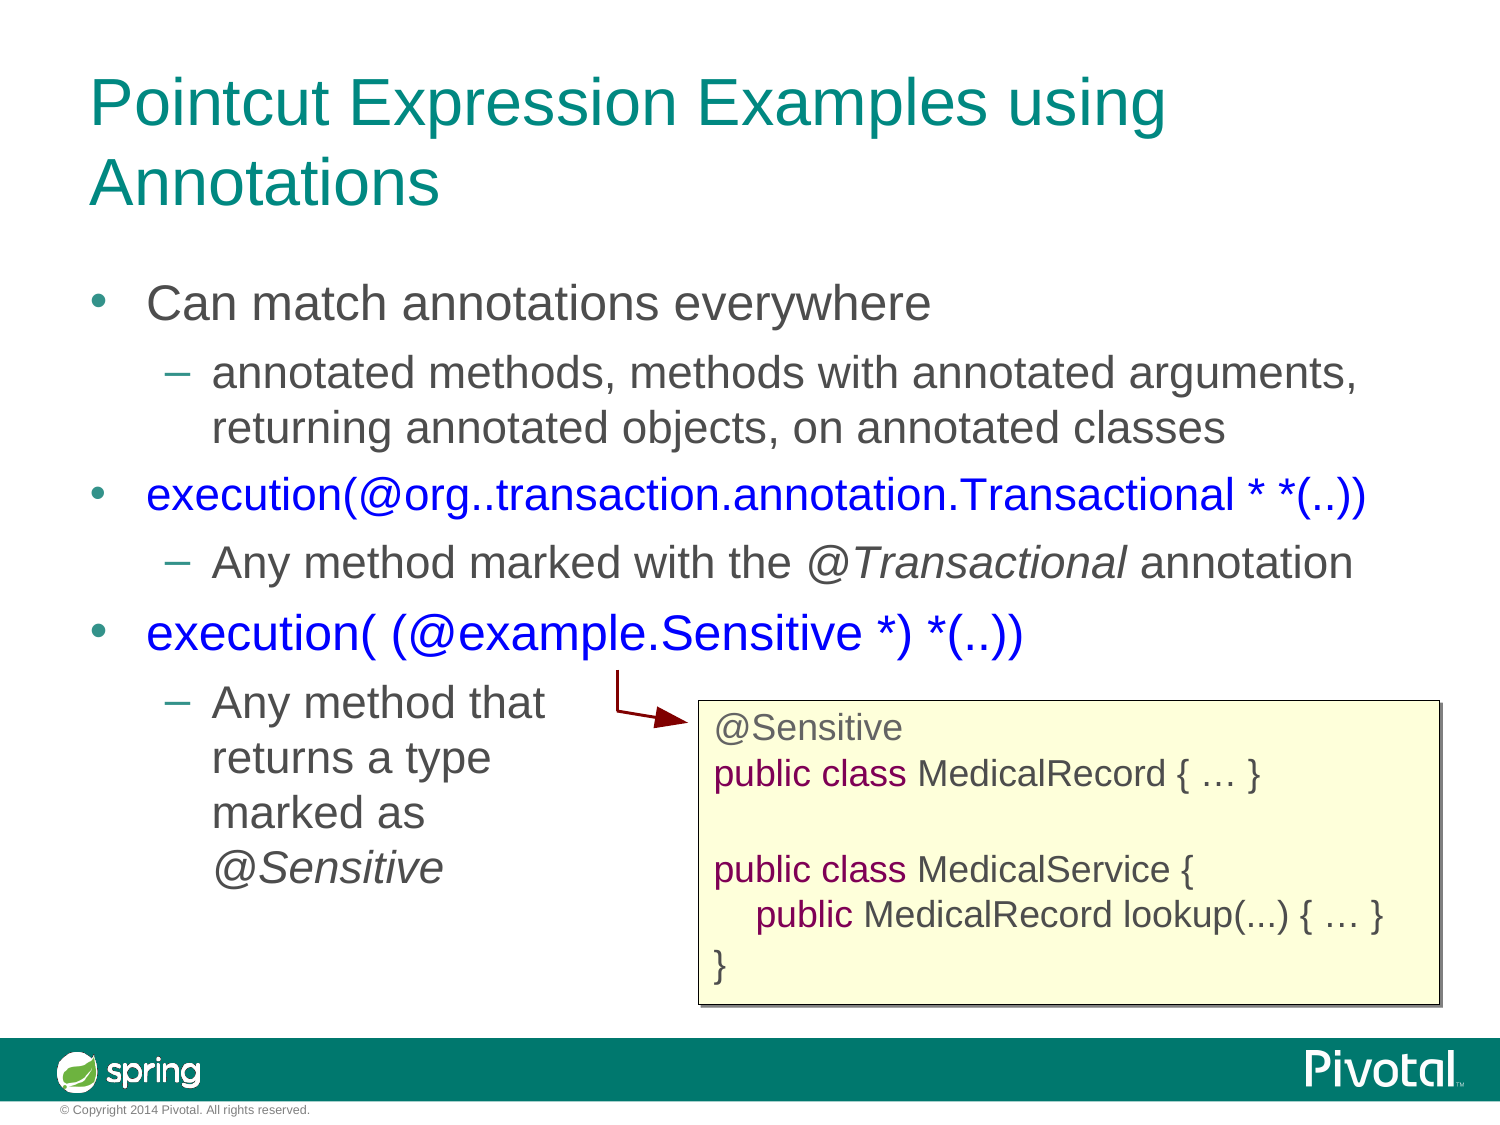

# Pointcut Expression Examples using Annotations
Can match annotations everywhere
annotated methods, methods with annotated arguments, returning annotated objects, on annotated classes
execution(@org..transaction.annotation.Transactional * *(..))
Any method marked with the @Transactional annotation
execution( (@example.Sensitive *) *(..))
Any method that
returns a type
marked as
@Sensitive
@Sensitive
public class MedicalRecord { … }
public class MedicalService {
 public MedicalRecord lookup(...) { … }
}